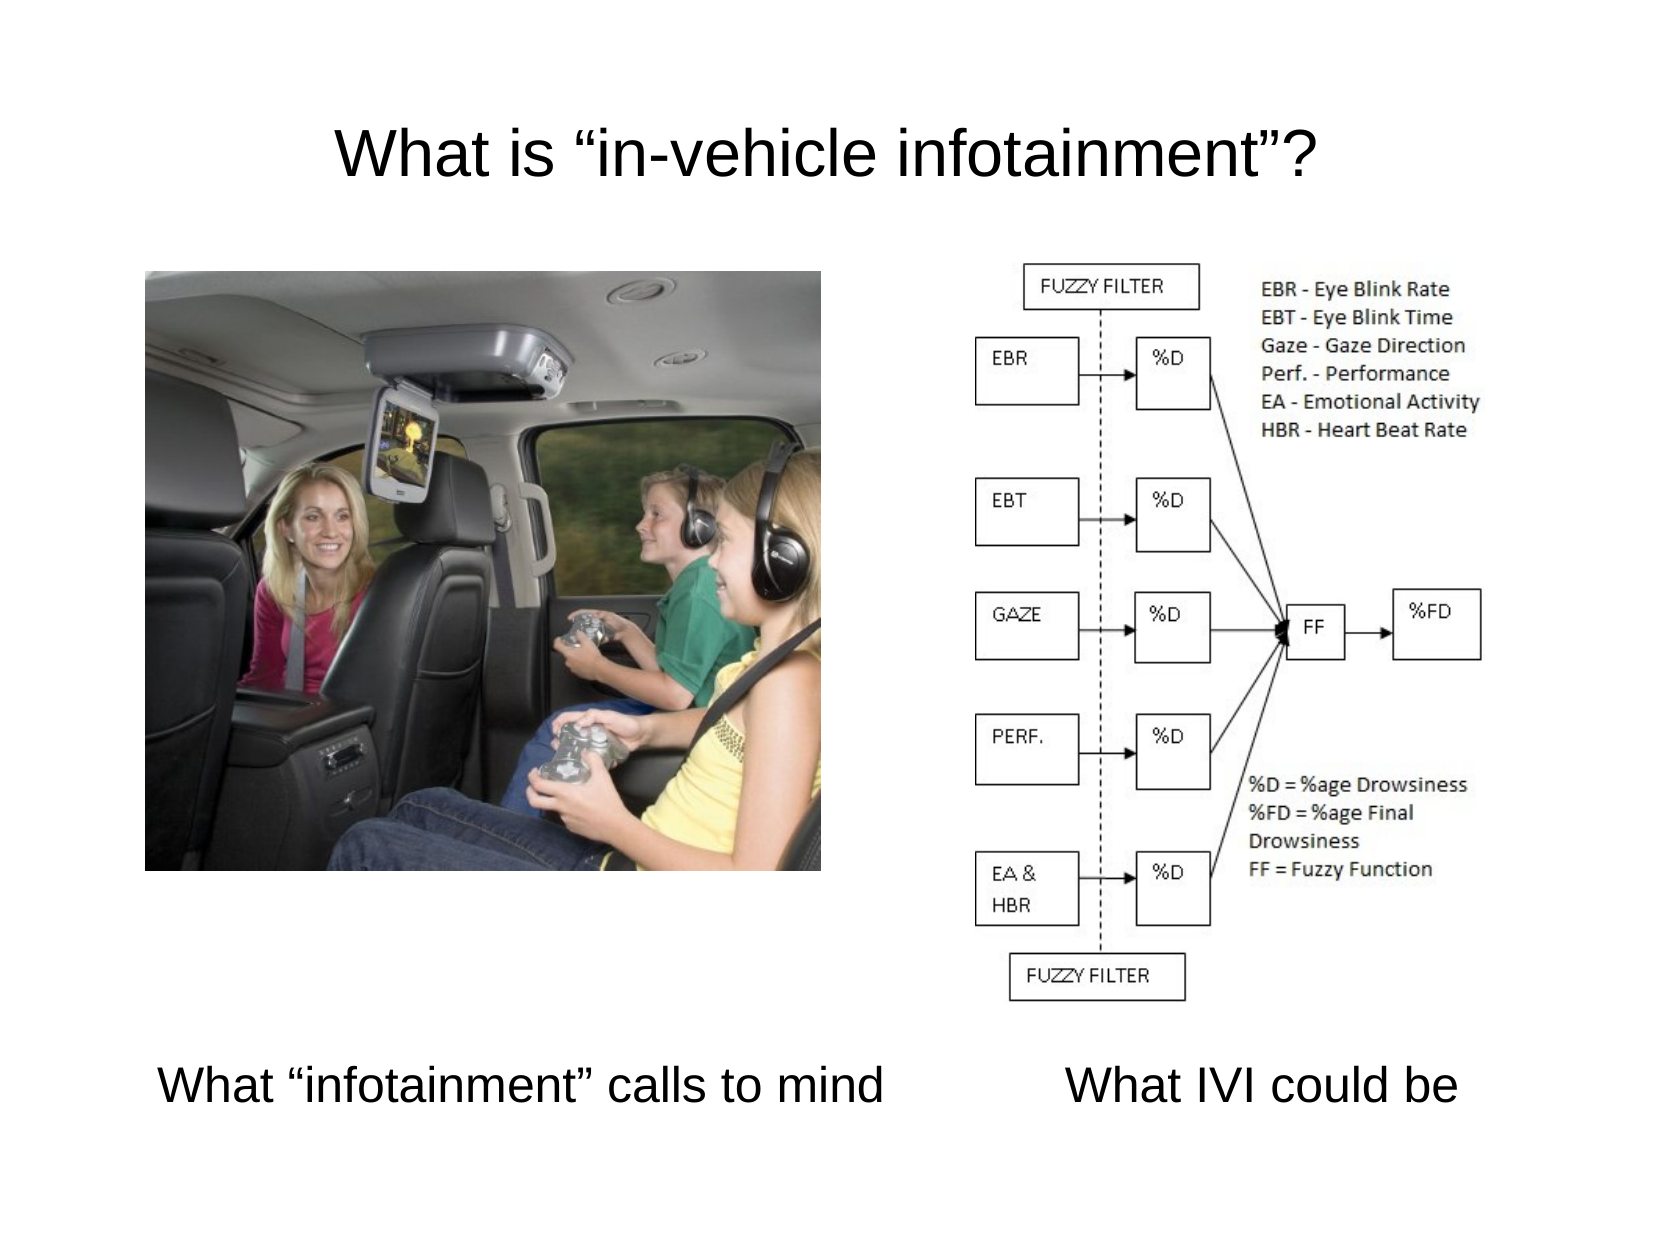

# What is “in-vehicle infotainment”?
What “infotainment” calls to mind
What IVI could be